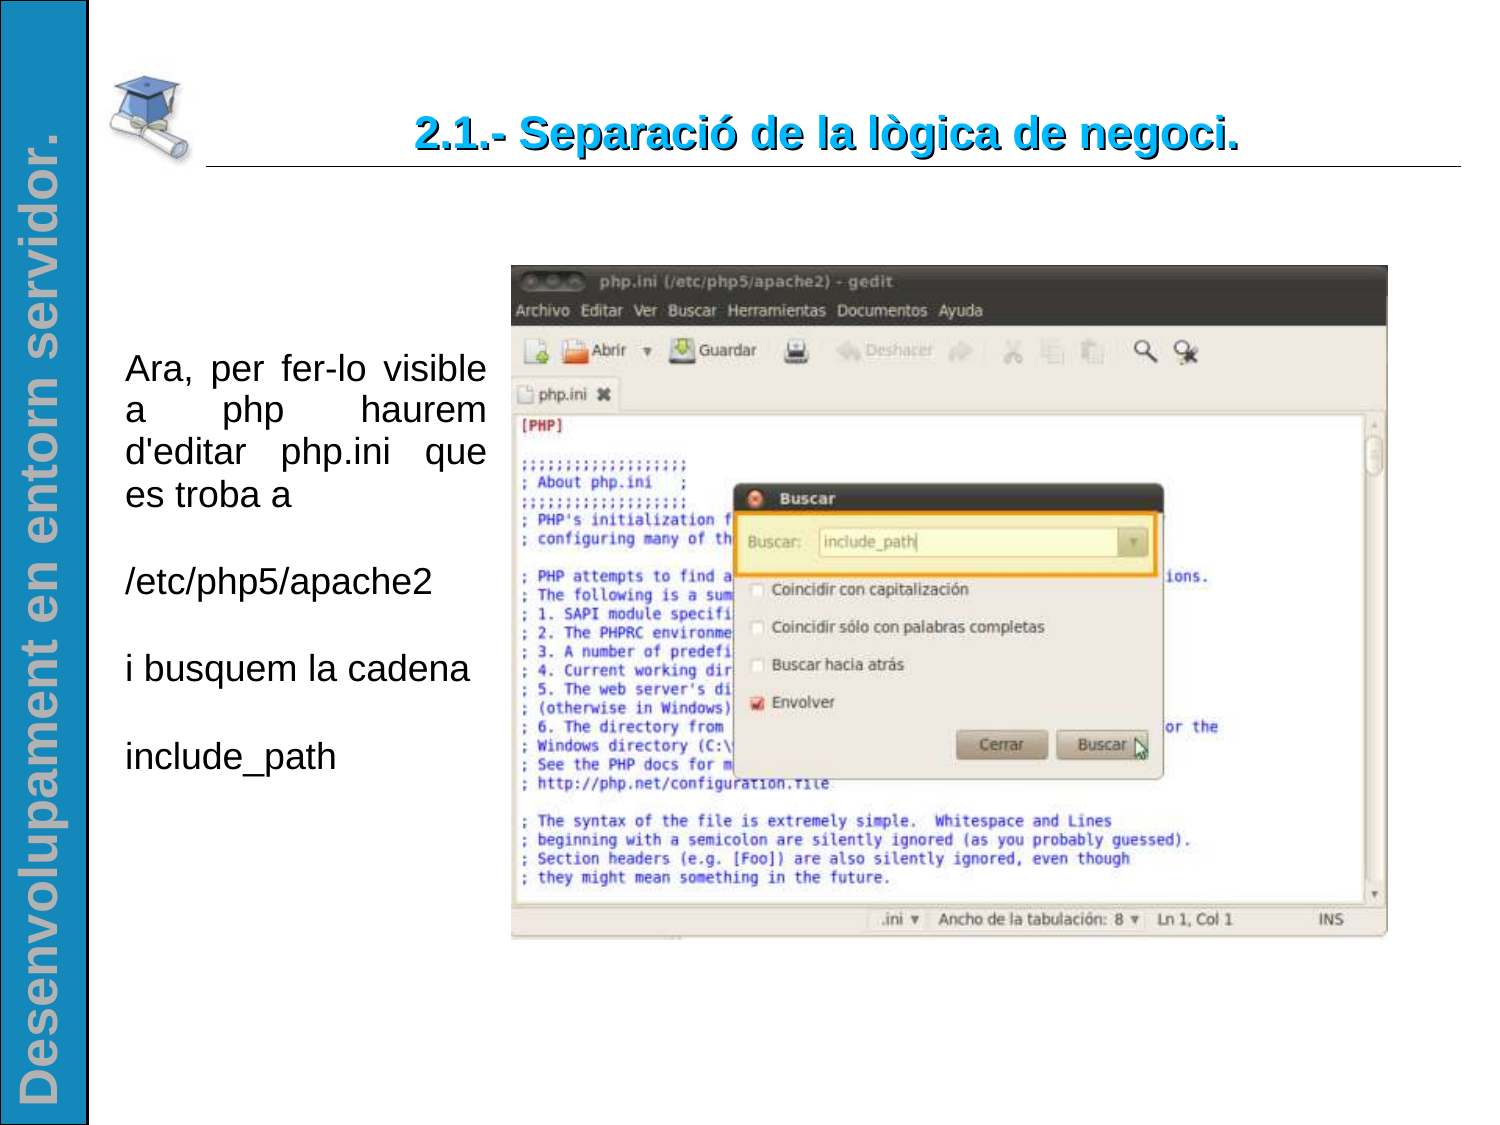

# 2.1.- Separació de la lògica de negoci.
Ara, per fer-lo visible a php haurem d'editar php.ini que es troba a
/etc/php5/apache2
i busquem la cadena
include_path